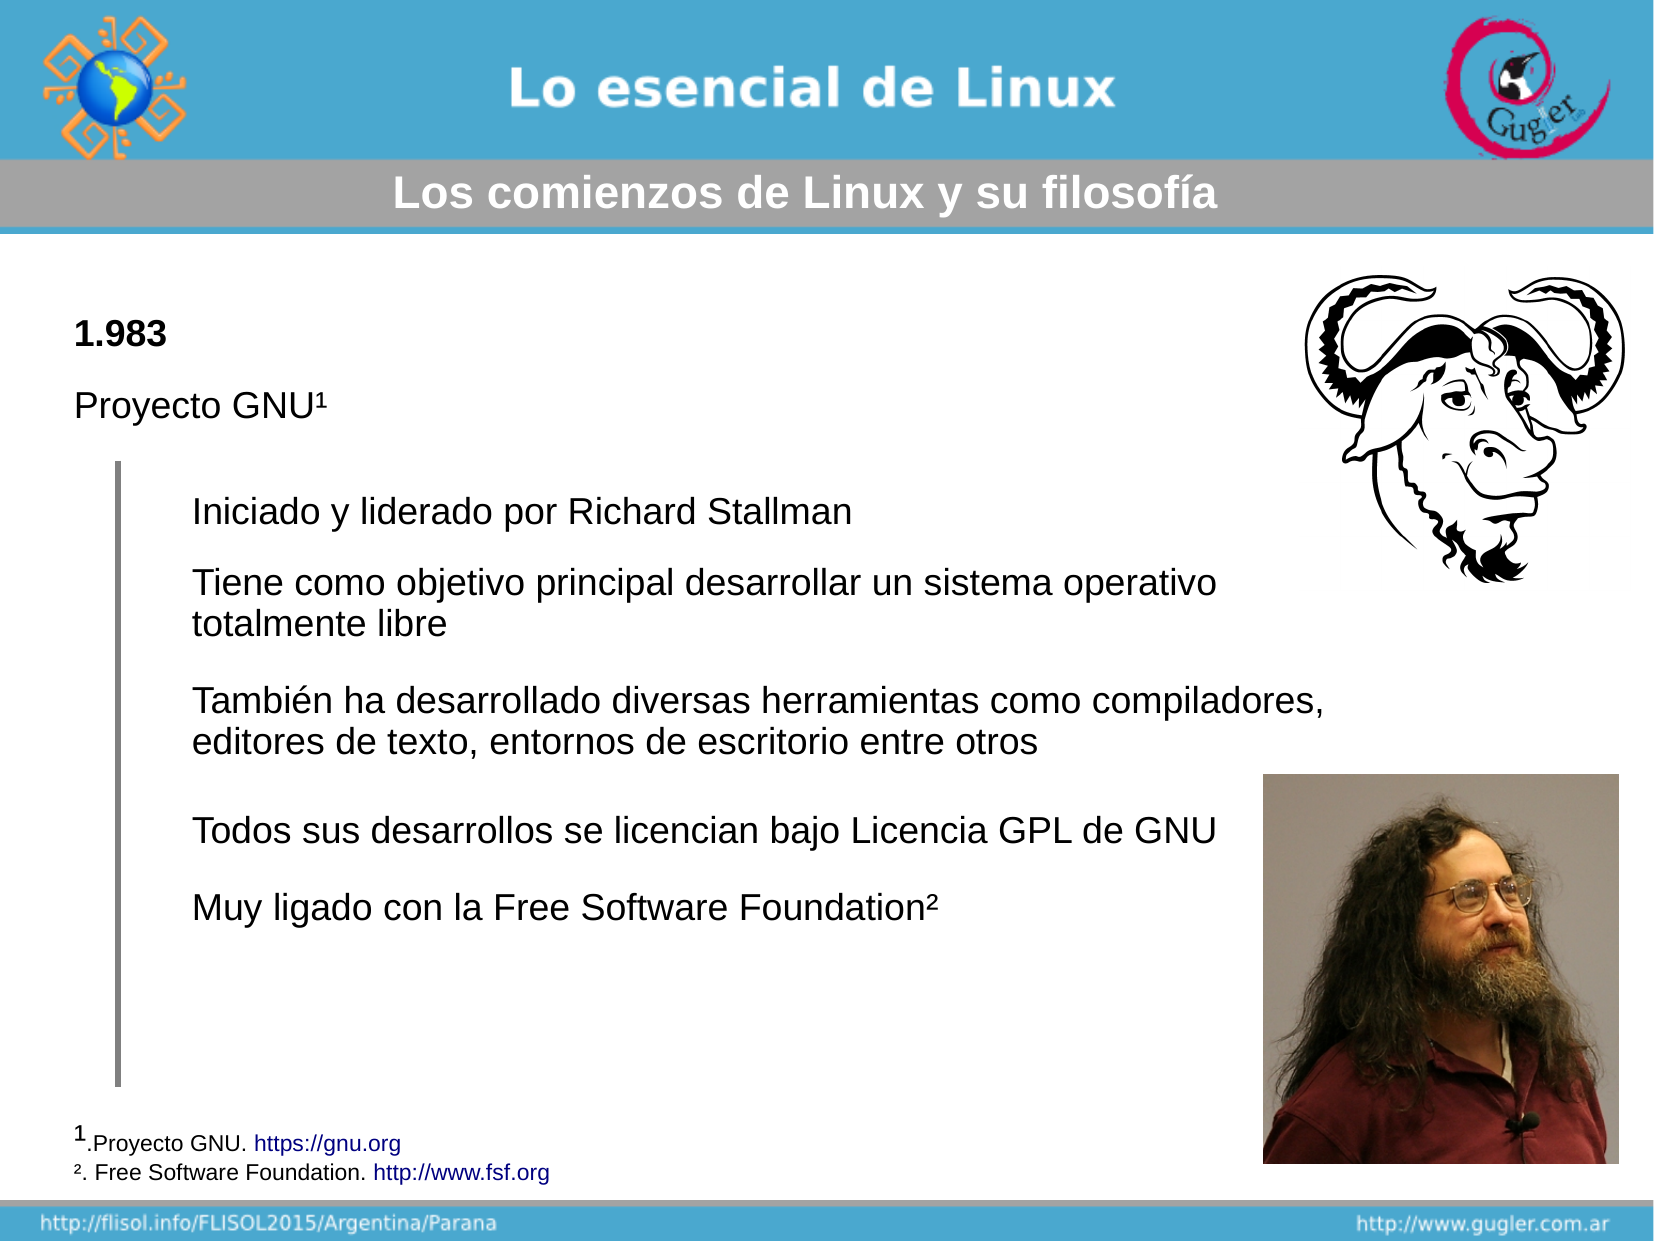

Los comienzos de Linux y su filosofía
1.983
Proyecto GNU¹
Iniciado y liderado por Richard Stallman
Tiene como objetivo principal desarrollar un sistema operativo totalmente libre
También ha desarrollado diversas herramientas como compiladores, editores de texto, entornos de escritorio entre otros
Todos sus desarrollos se licencian bajo Licencia GPL de GNU
Muy ligado con la Free Software Foundation²
¹.Proyecto GNU. https://gnu.org
². Free Software Foundation. http://www.fsf.org